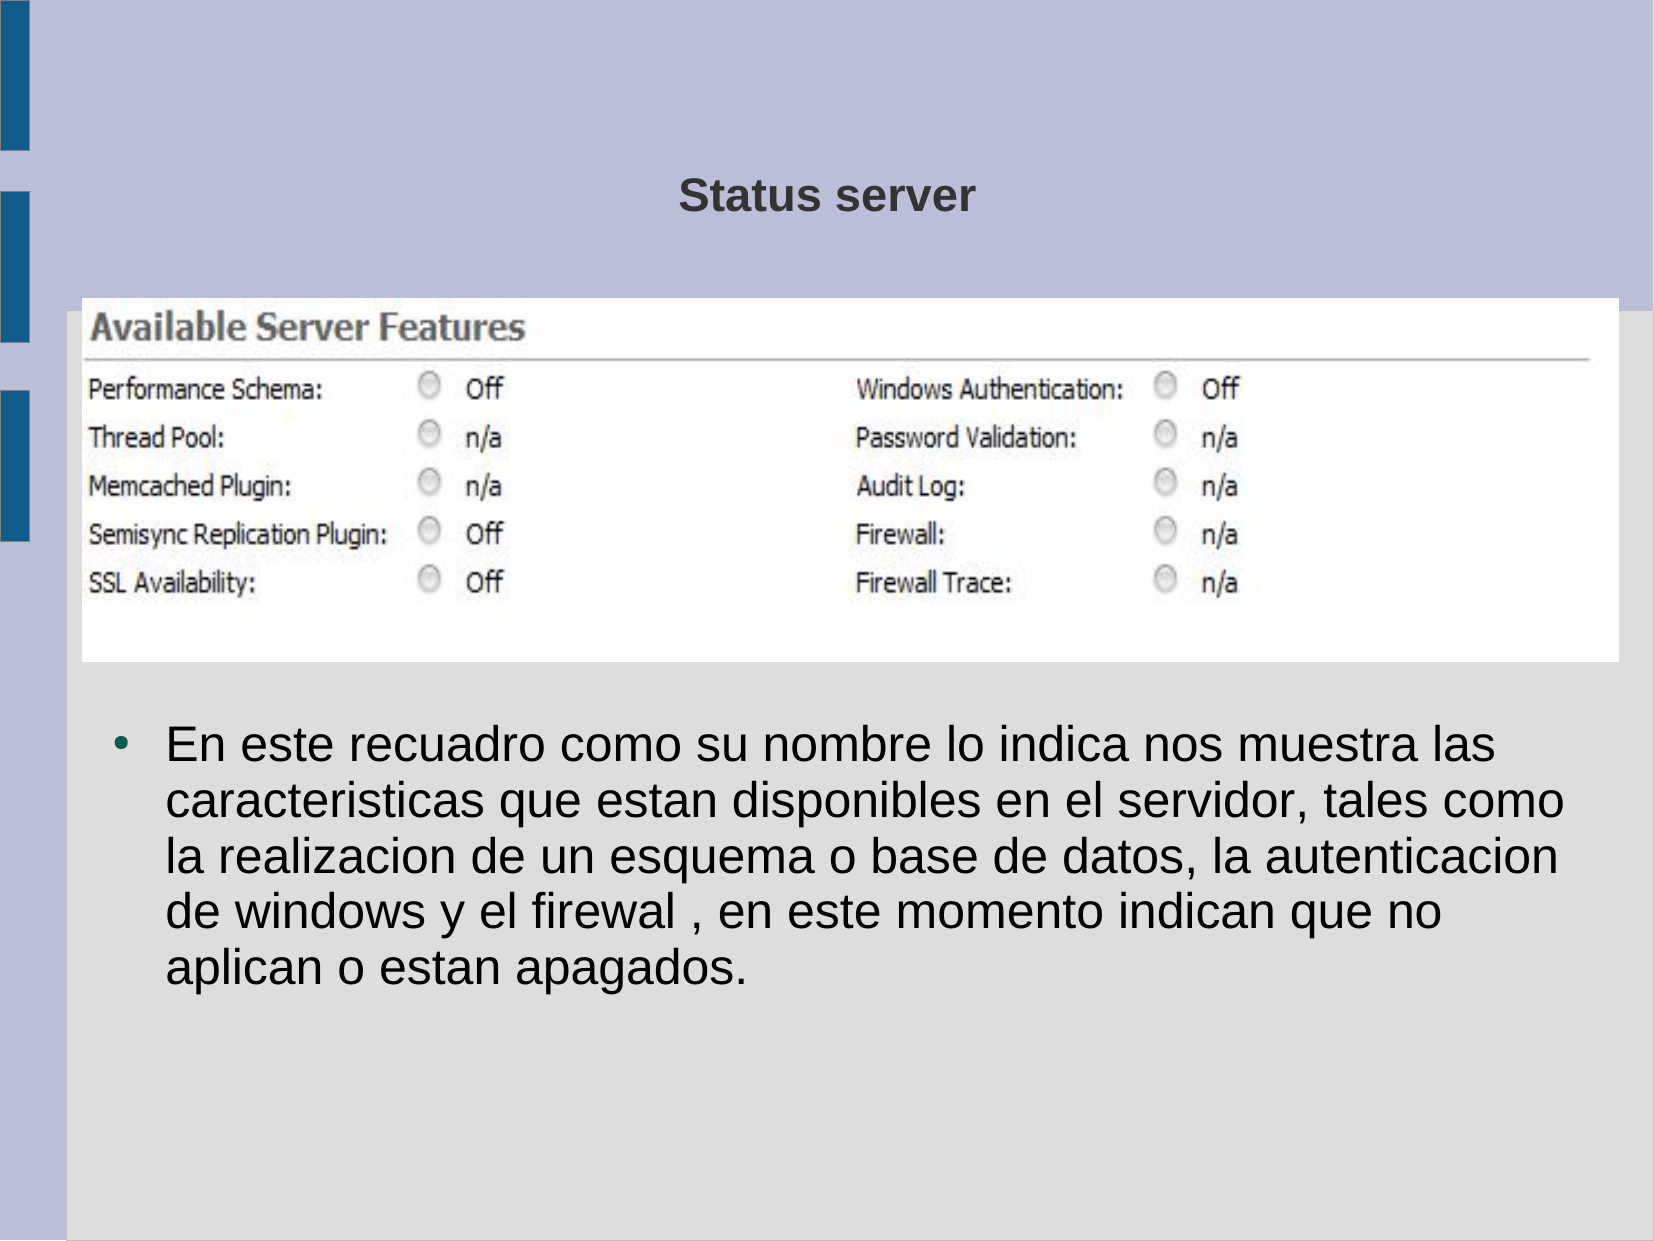

# Status server
En este recuadro como su nombre lo indica nos muestra las caracteristicas que estan disponibles en el servidor, tales como la realizacion de un esquema o base de datos, la autenticacion de windows y el firewal , en este momento indican que no aplican o estan apagados.